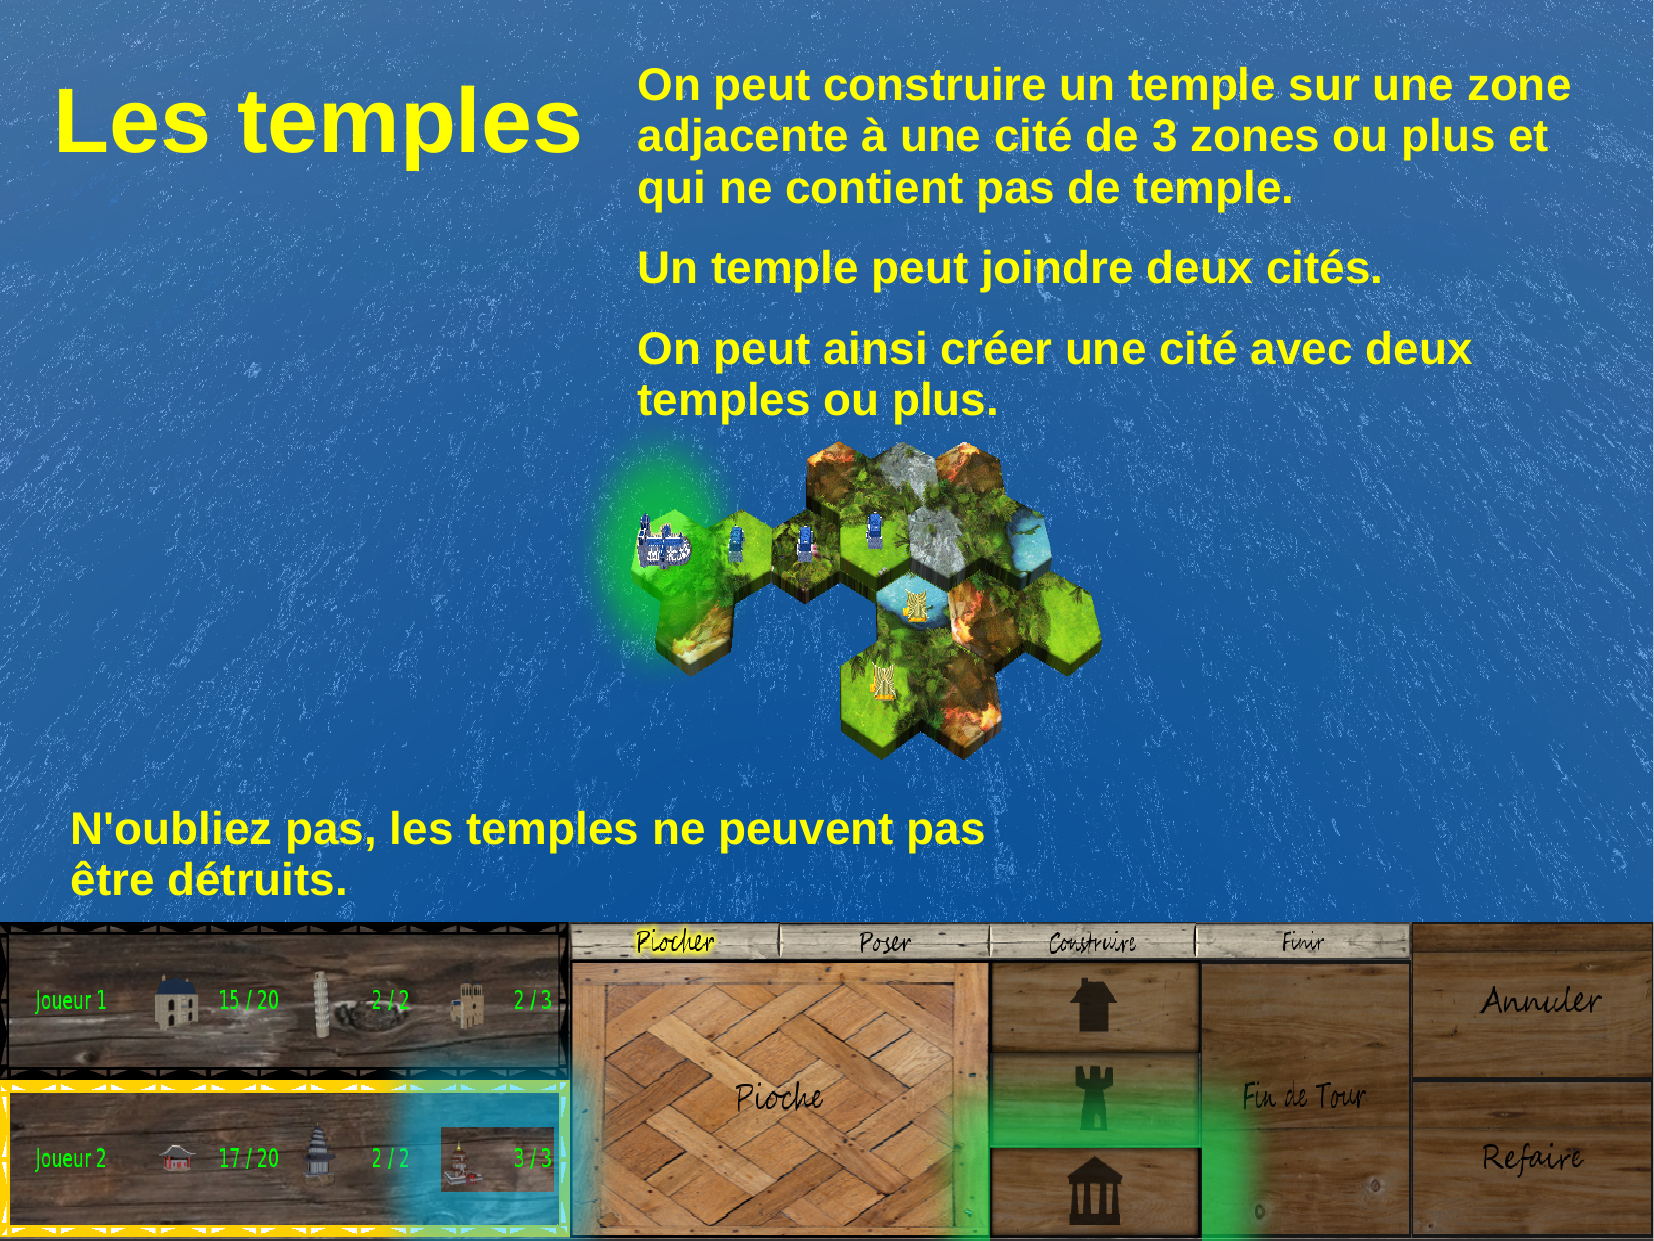

# Les temples
On peut construire un temple sur une zone adjacente à une cité de 3 zones ou plus et qui ne contient pas de temple.
Un temple peut joindre deux cités.
On peut ainsi créer une cité avec deux temples ou plus.
N'oubliez pas, les temples ne peuvent pas être détruits.